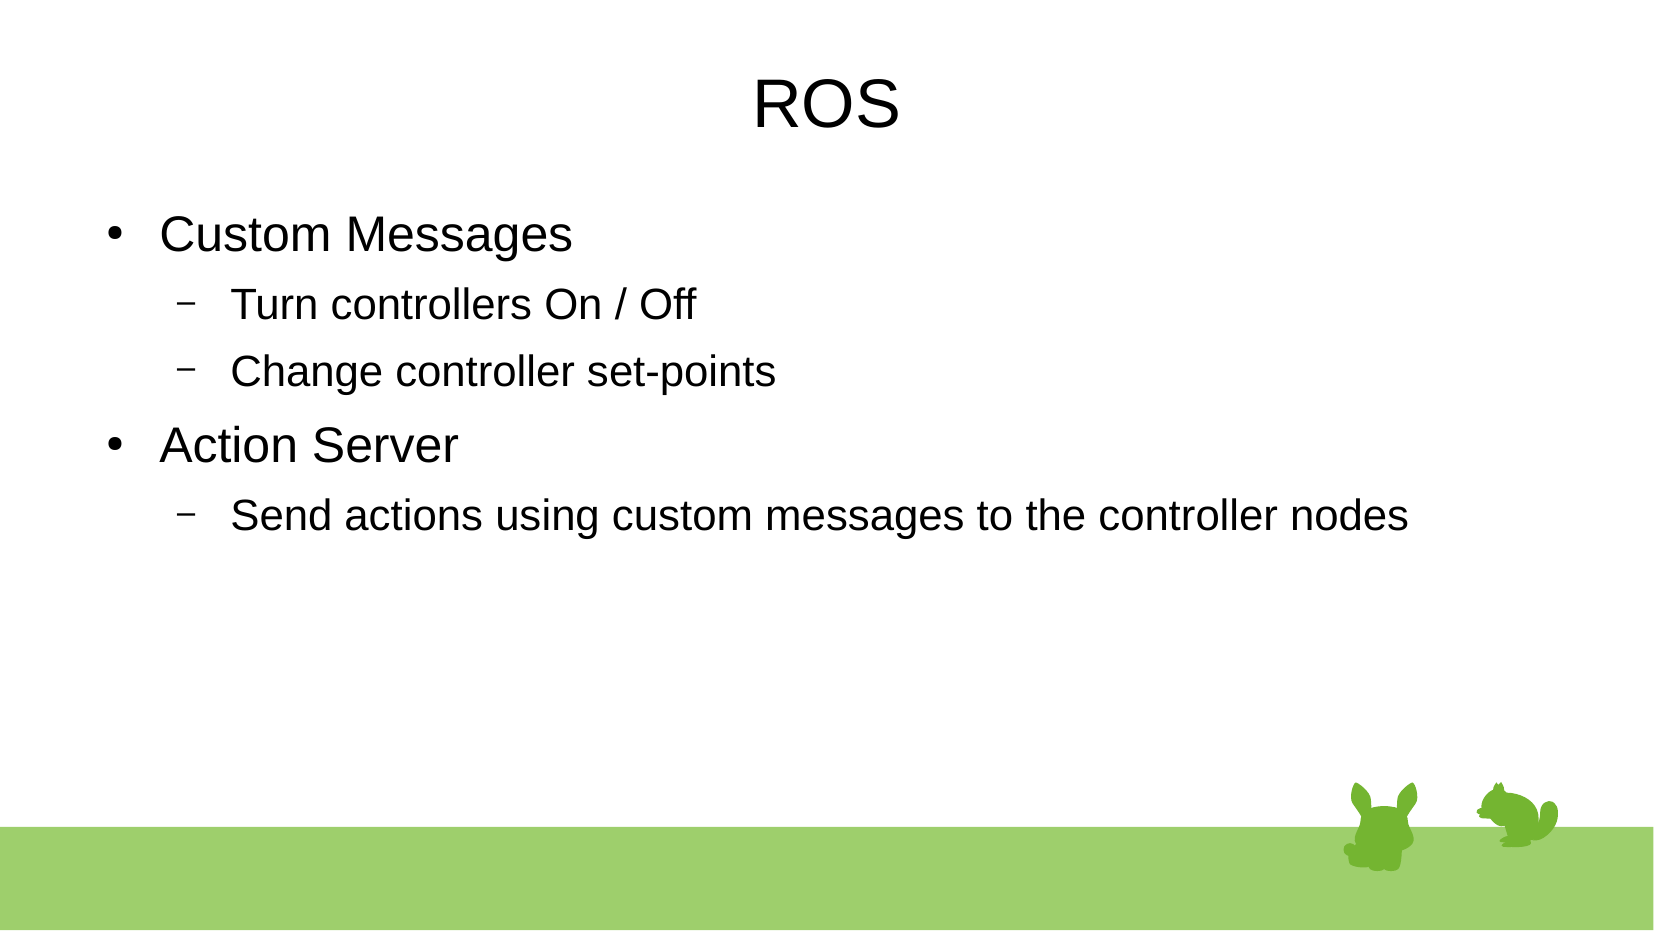

# ROS
Custom Messages
Turn controllers On / Off
Change controller set-points
Action Server
Send actions using custom messages to the controller nodes